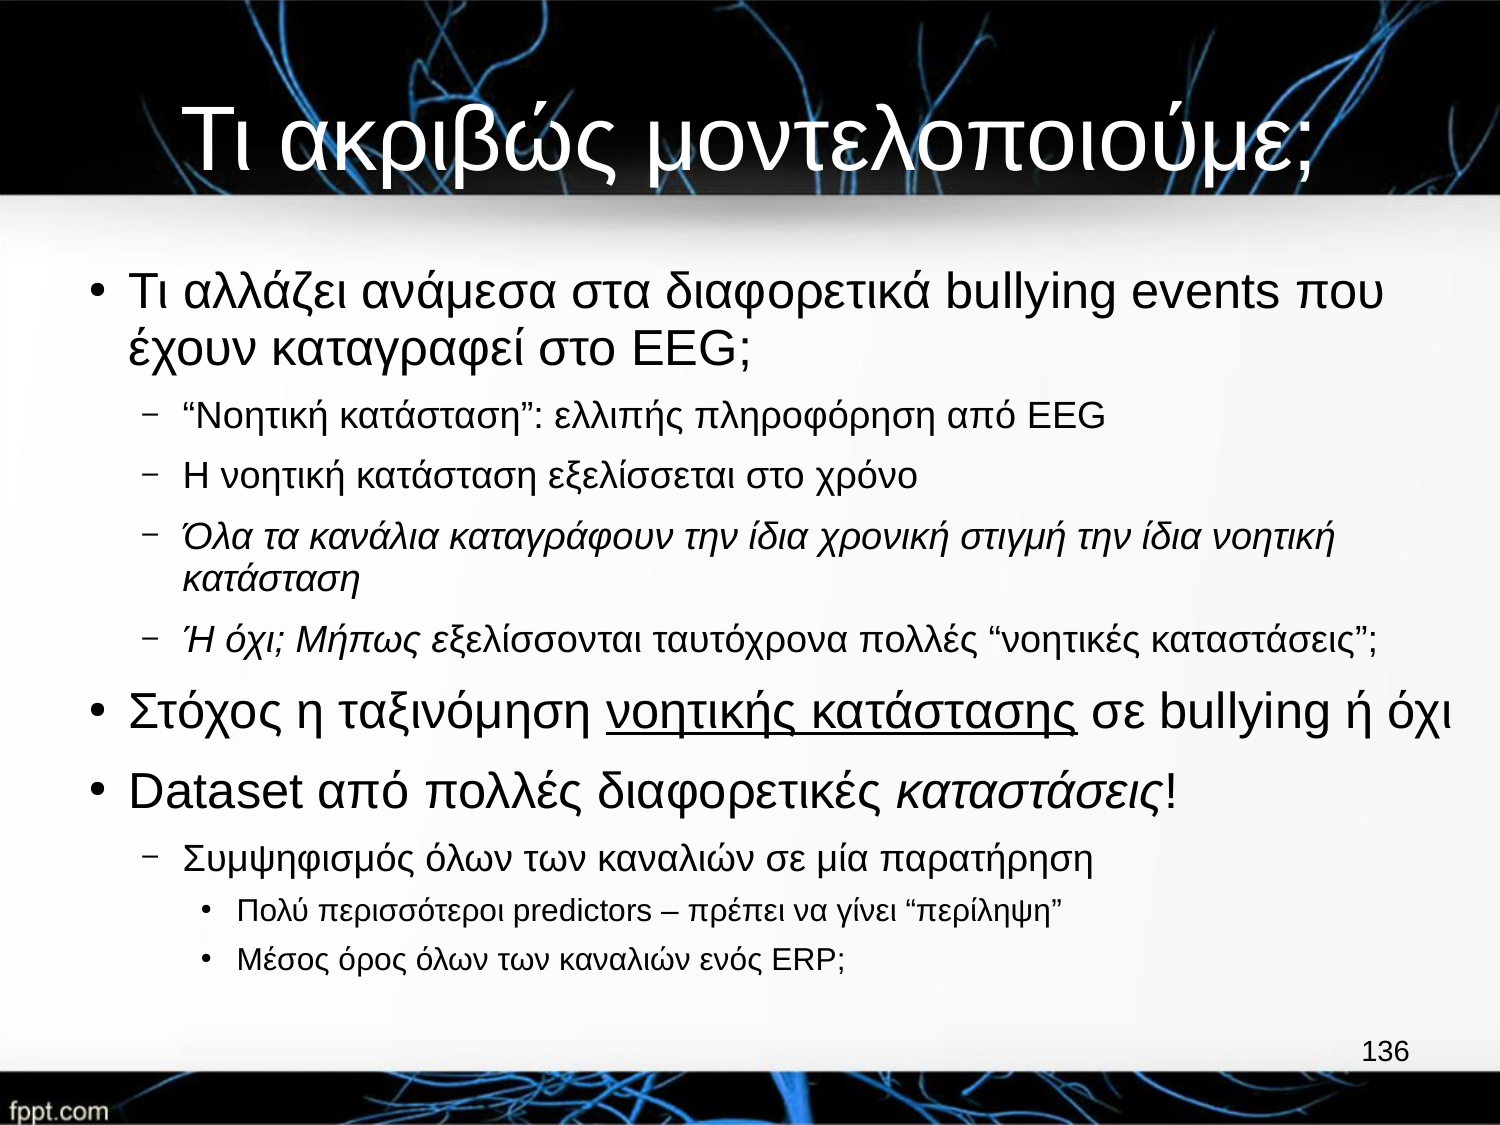

# Τι ακριβώς μοντελοποιούμε;
Τι αλλάζει ανάμεσα στα διαφορετικά bullying events που έχουν καταγραφεί στο EEG;
“Νοητική κατάσταση”: ελλιπής πληροφόρηση από EEG
Η νοητική κατάσταση εξελίσσεται στο χρόνο
Όλα τα κανάλια καταγράφουν την ίδια χρονική στιγμή την ίδια νοητική κατάσταση
Ή όχι; Μήπως εξελίσσονται ταυτόχρονα πολλές “νοητικές καταστάσεις”;
Στόχος η ταξινόμηση νοητικής κατάστασης σε bullying ή όχι
Dataset από πολλές διαφορετικές καταστάσεις!
Συμψηφισμός όλων των καναλιών σε μία παρατήρηση
Πολύ περισσότεροι predictors – πρέπει να γίνει “περίληψη”
Μέσος όρος όλων των καναλιών ενός ERP;
136